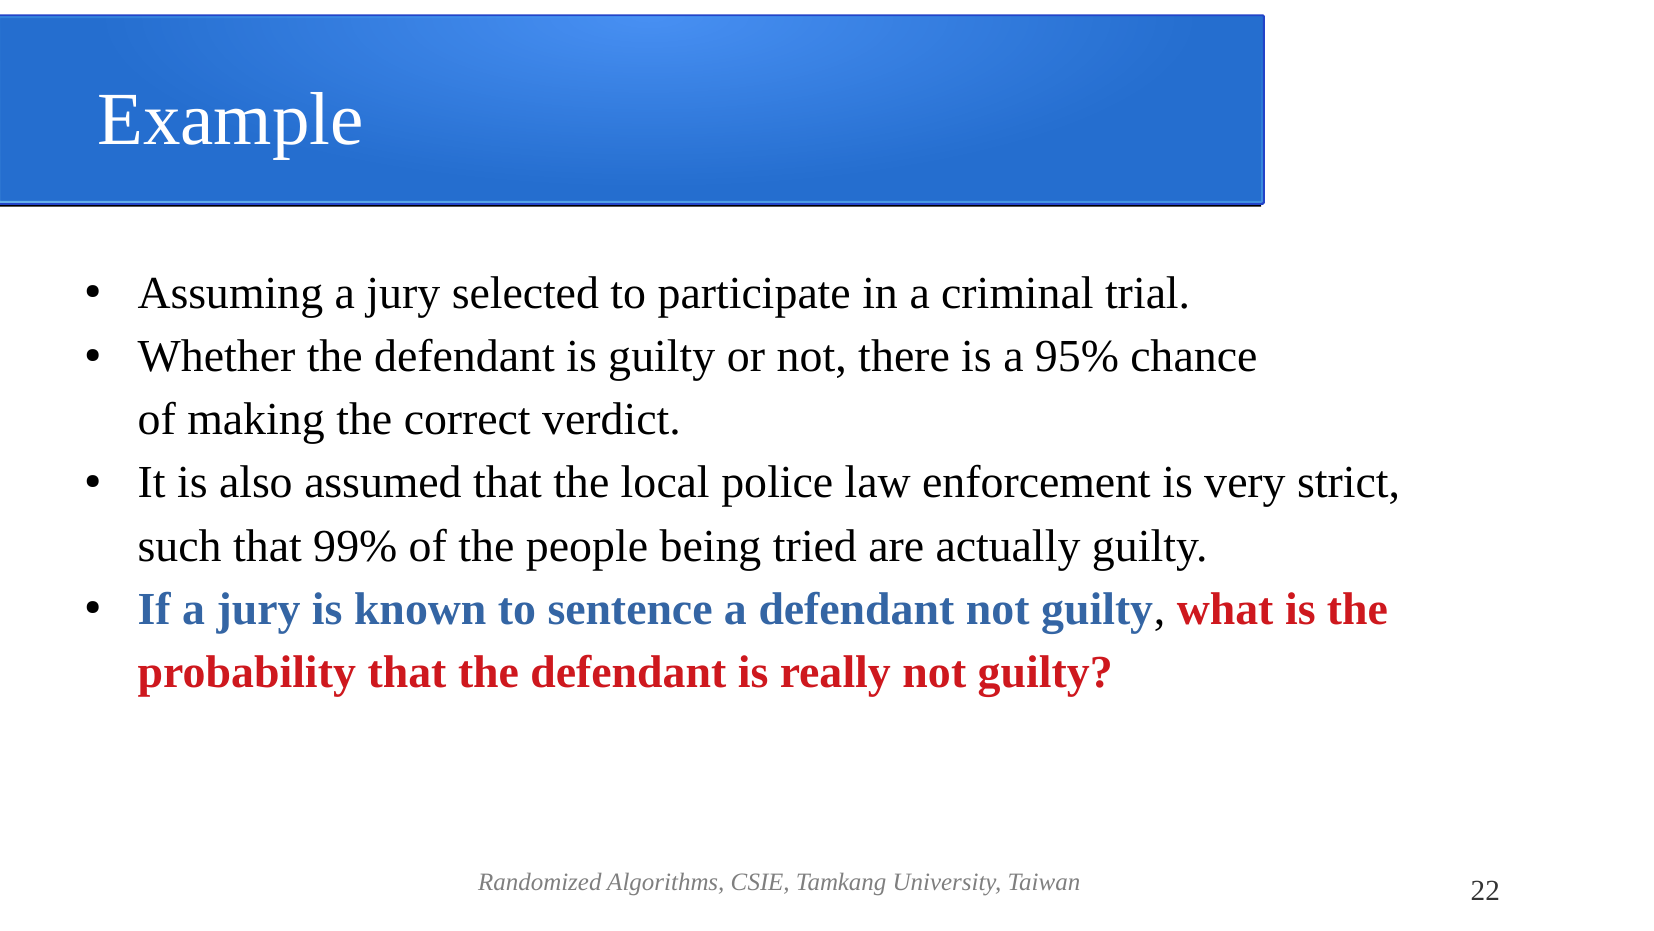

Example
# Assuming a jury selected to participate in a criminal trial.
Whether the defendant is guilty or not, there is a 95% chance
of making the correct verdict.
It is also assumed that the local police law enforcement is very strict,
such that 99% of the people being tried are actually guilty.
If a jury is known to sentence a defendant not guilty, what is the
probability that the defendant is really not guilty?
Randomized Algorithms, CSIE, Tamkang University, Taiwan
22